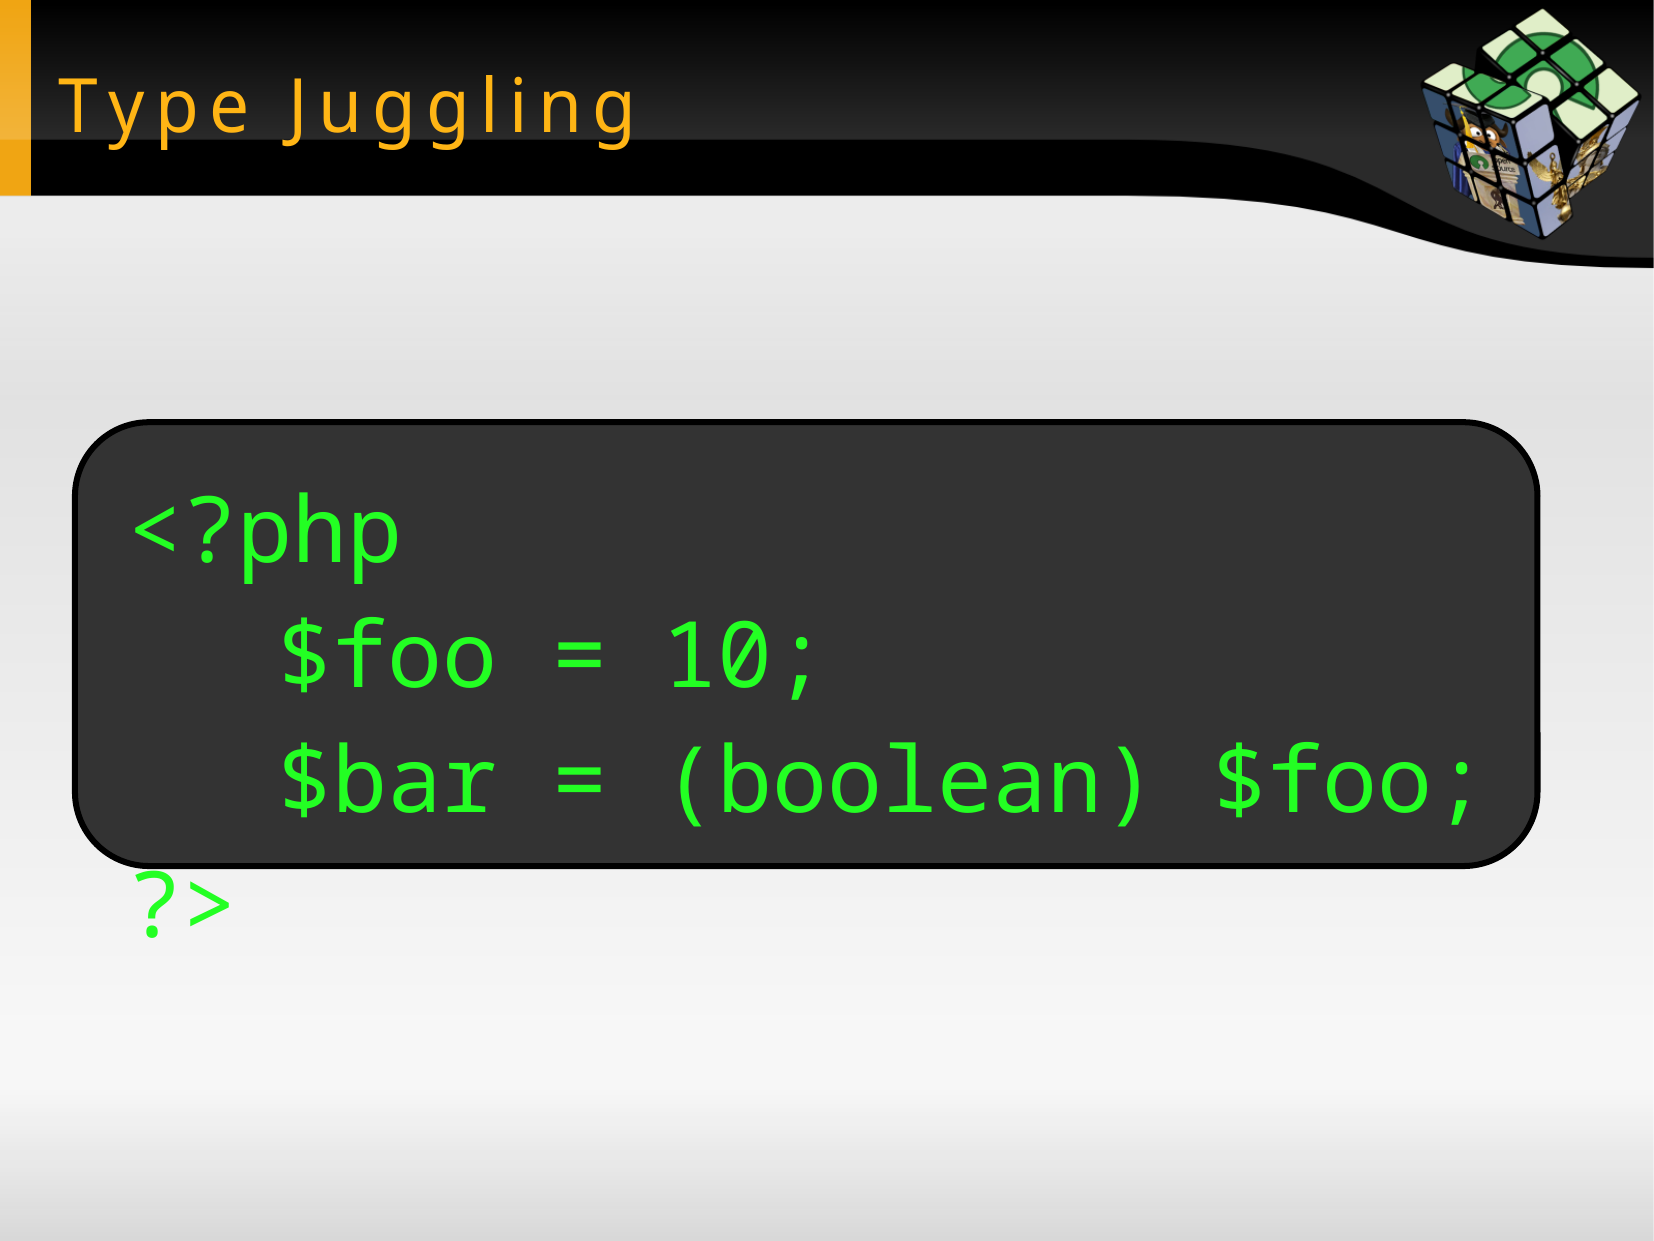

# Type Juggling
<?php
		$foo = 10;
		$bar = (boolean) $foo;
?>